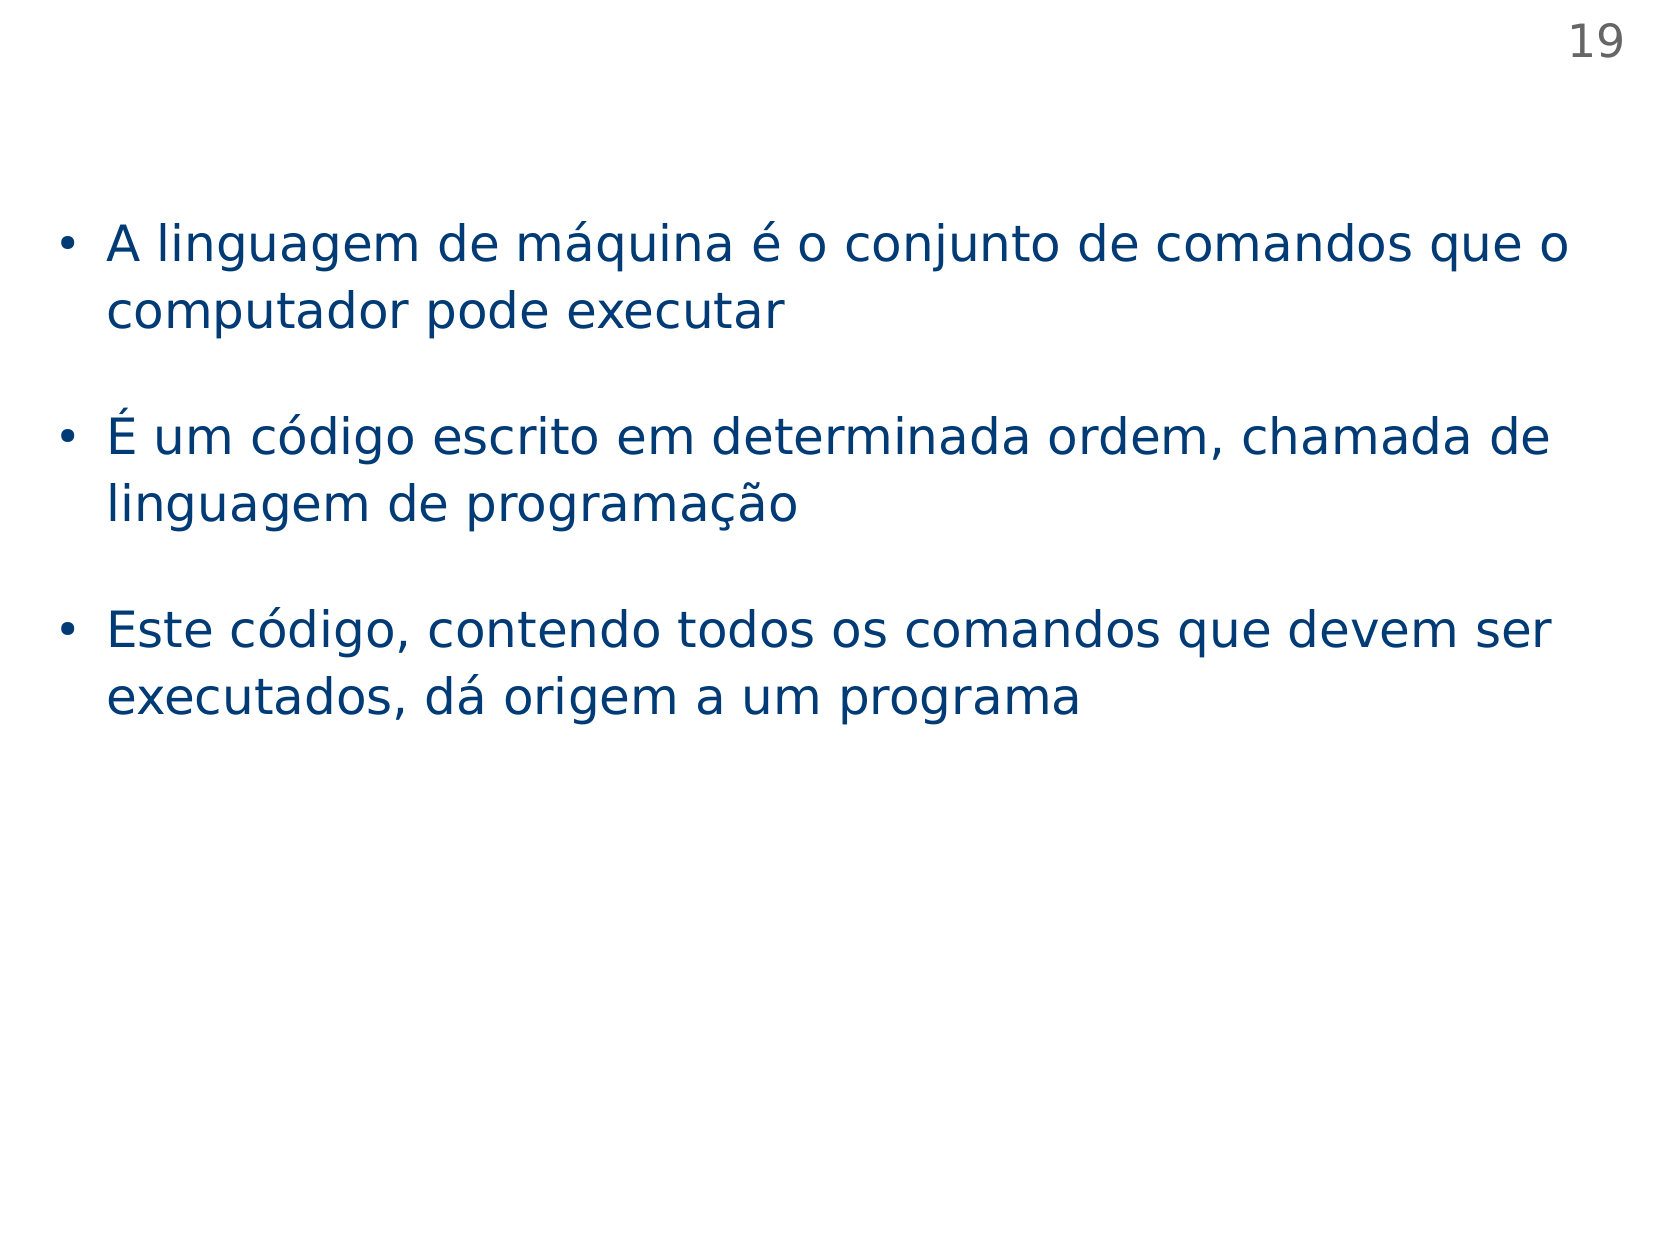

19
#
A linguagem de máquina é o conjunto de comandos que o computador pode executar
É um código escrito em determinada ordem, chamada de linguagem de programação
Este código, contendo todos os comandos que devem ser executados, dá origem a um programa